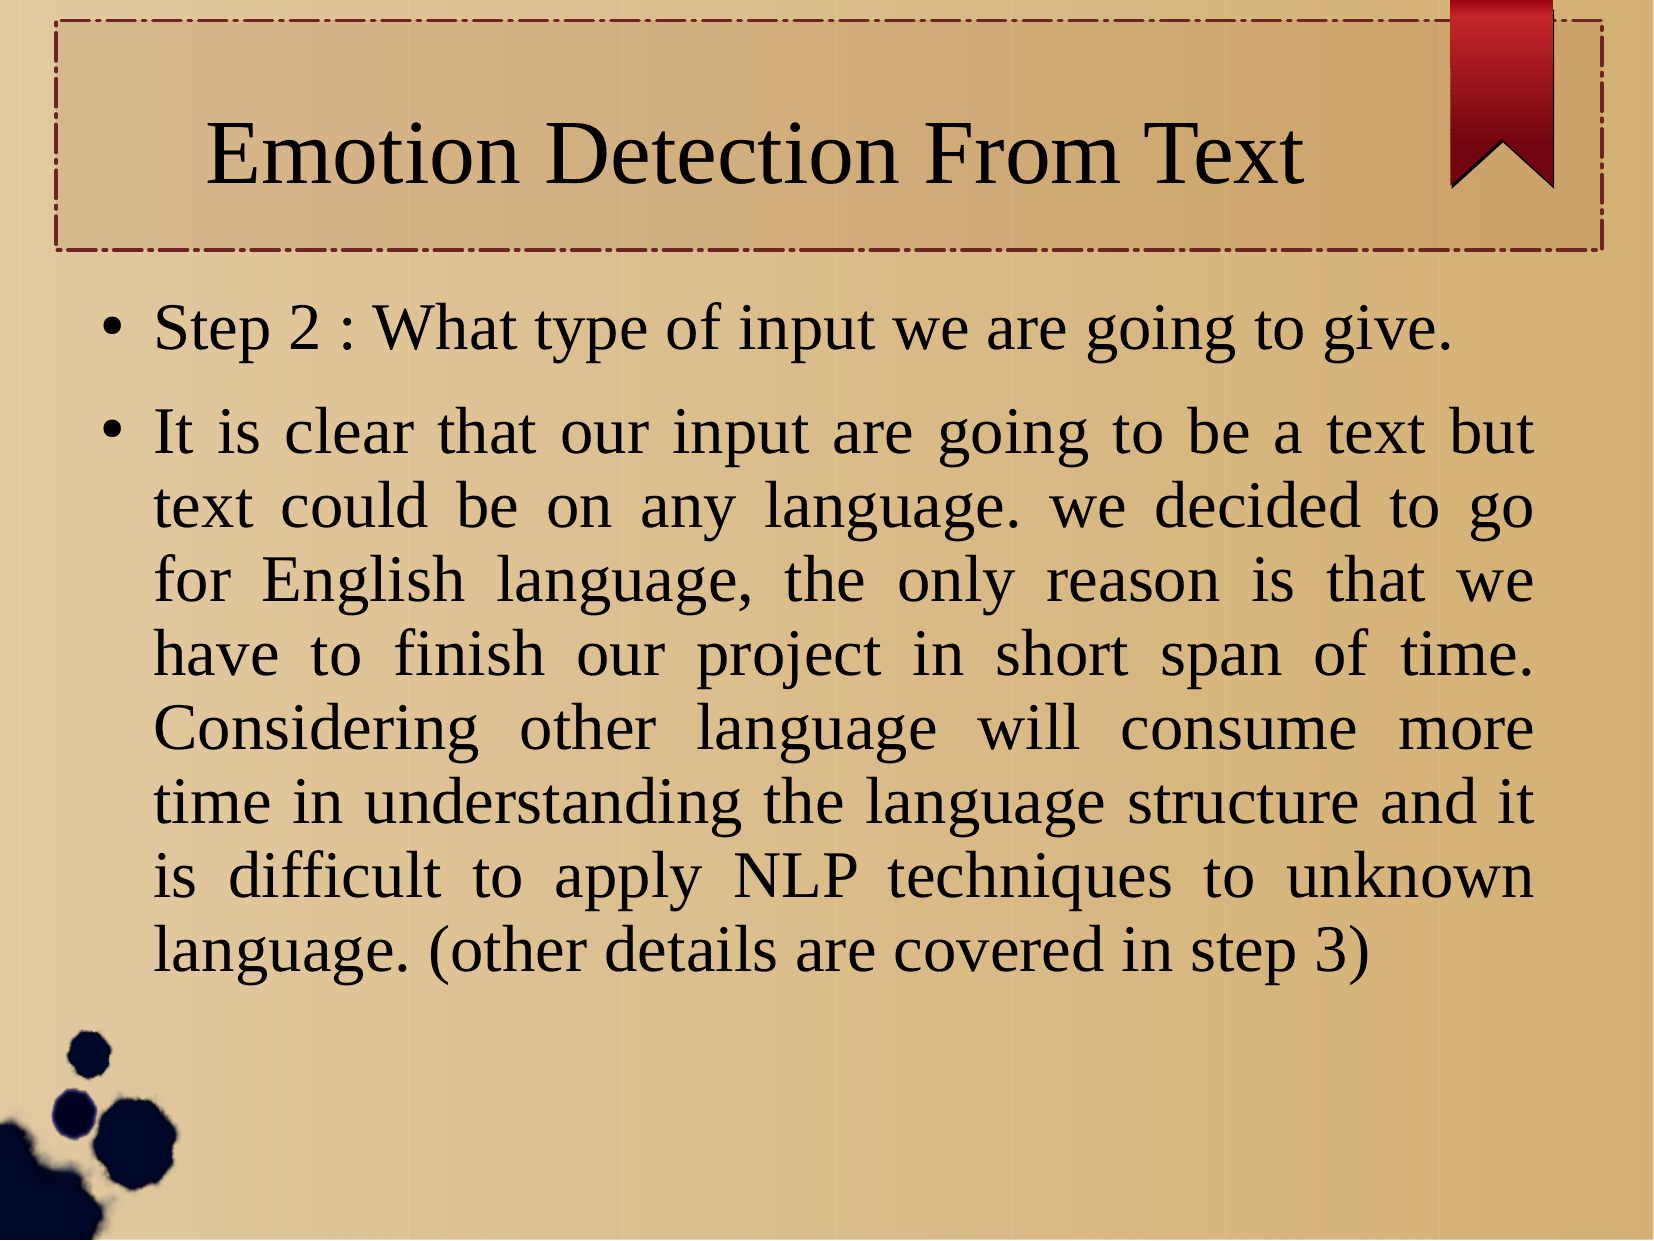

# Emotion Detection From Text
Step 2 : What type of input we are going to give.
It is clear that our input are going to be a text but text could be on any language. we decided to go for English language, the only reason is that we have to finish our project in short span of time. Considering other language will consume more time in understanding the language structure and it is difficult to apply NLP techniques to unknown language. (other details are covered in step 3)